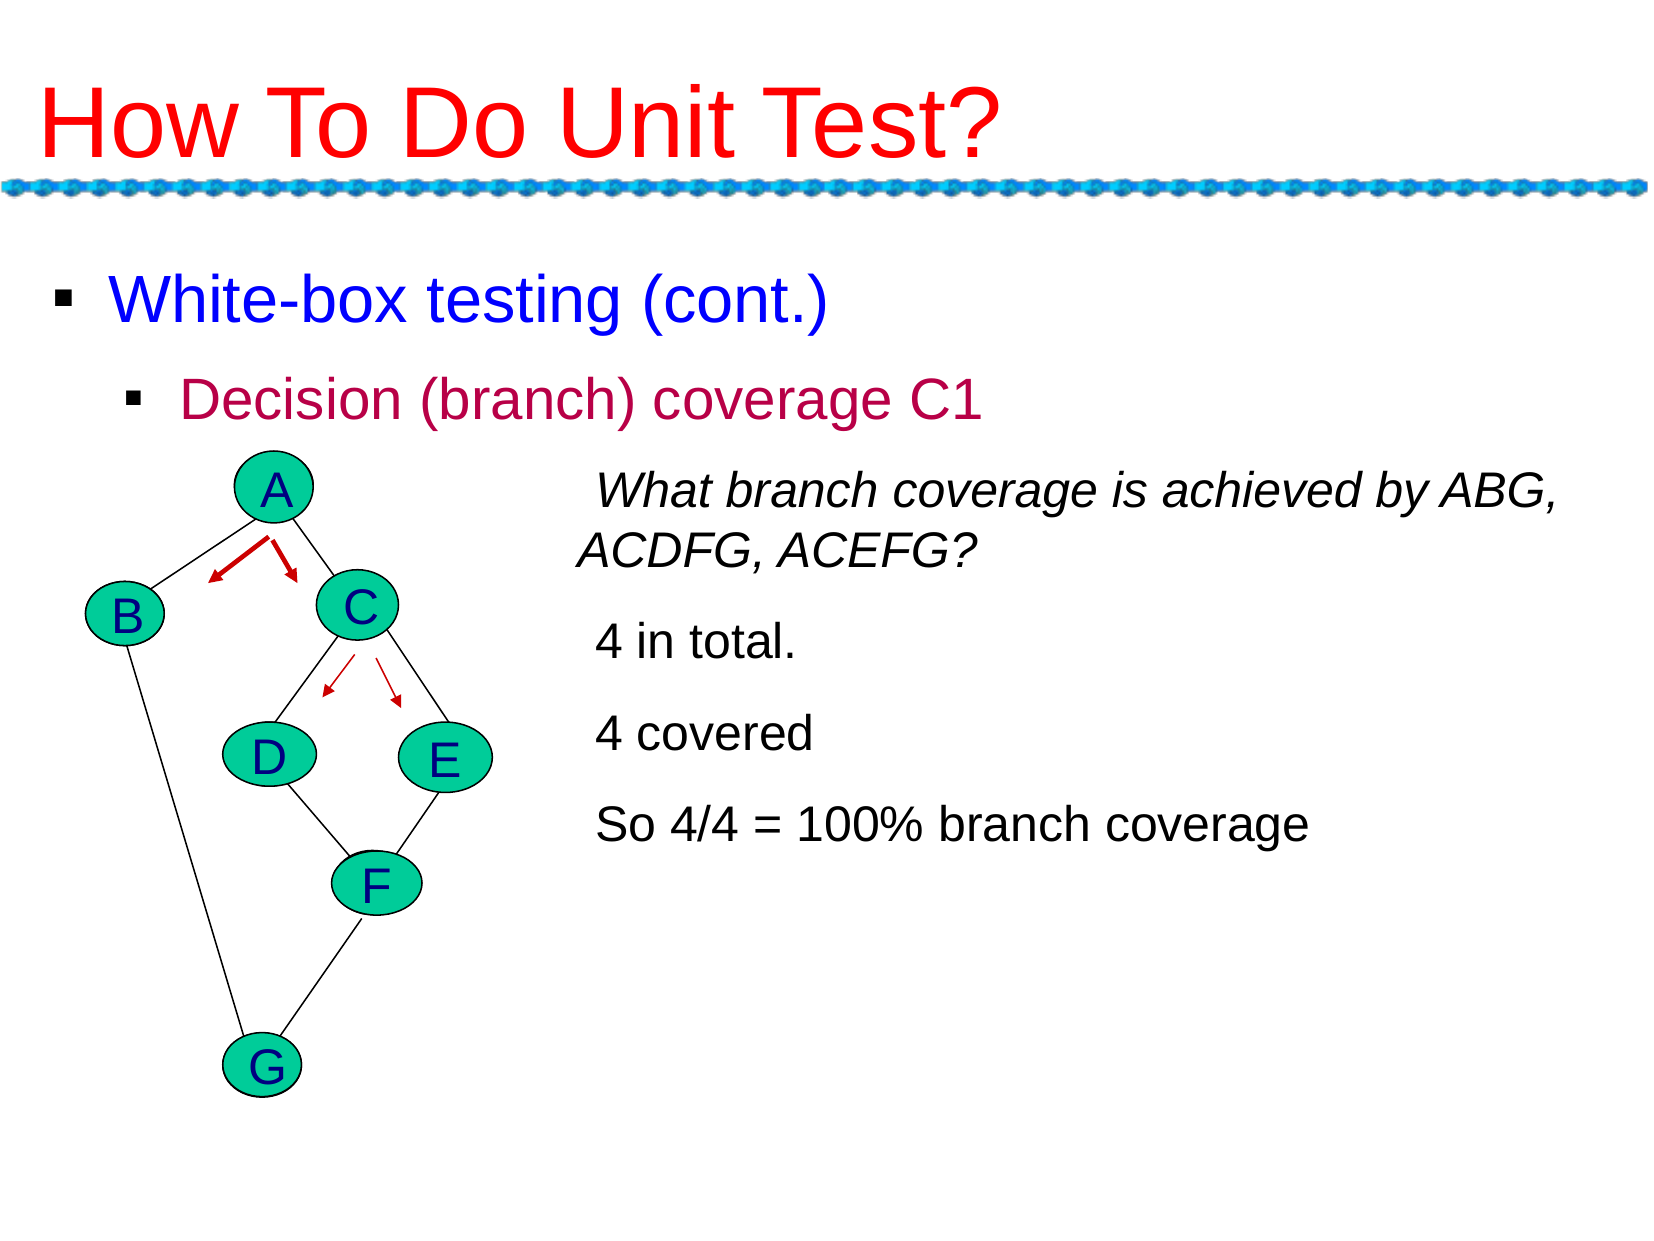

# How To Do Unit Test?
White-box testing (cont.)
Decision (branch) coverage C1
What branch coverage is achieved by ABG, ACDFG, ACEFG?
4 in total.
4 covered
So 4/4 = 100% branch coverage
A
A
C
C
B
B
D
D
E
E
F
F
G
G